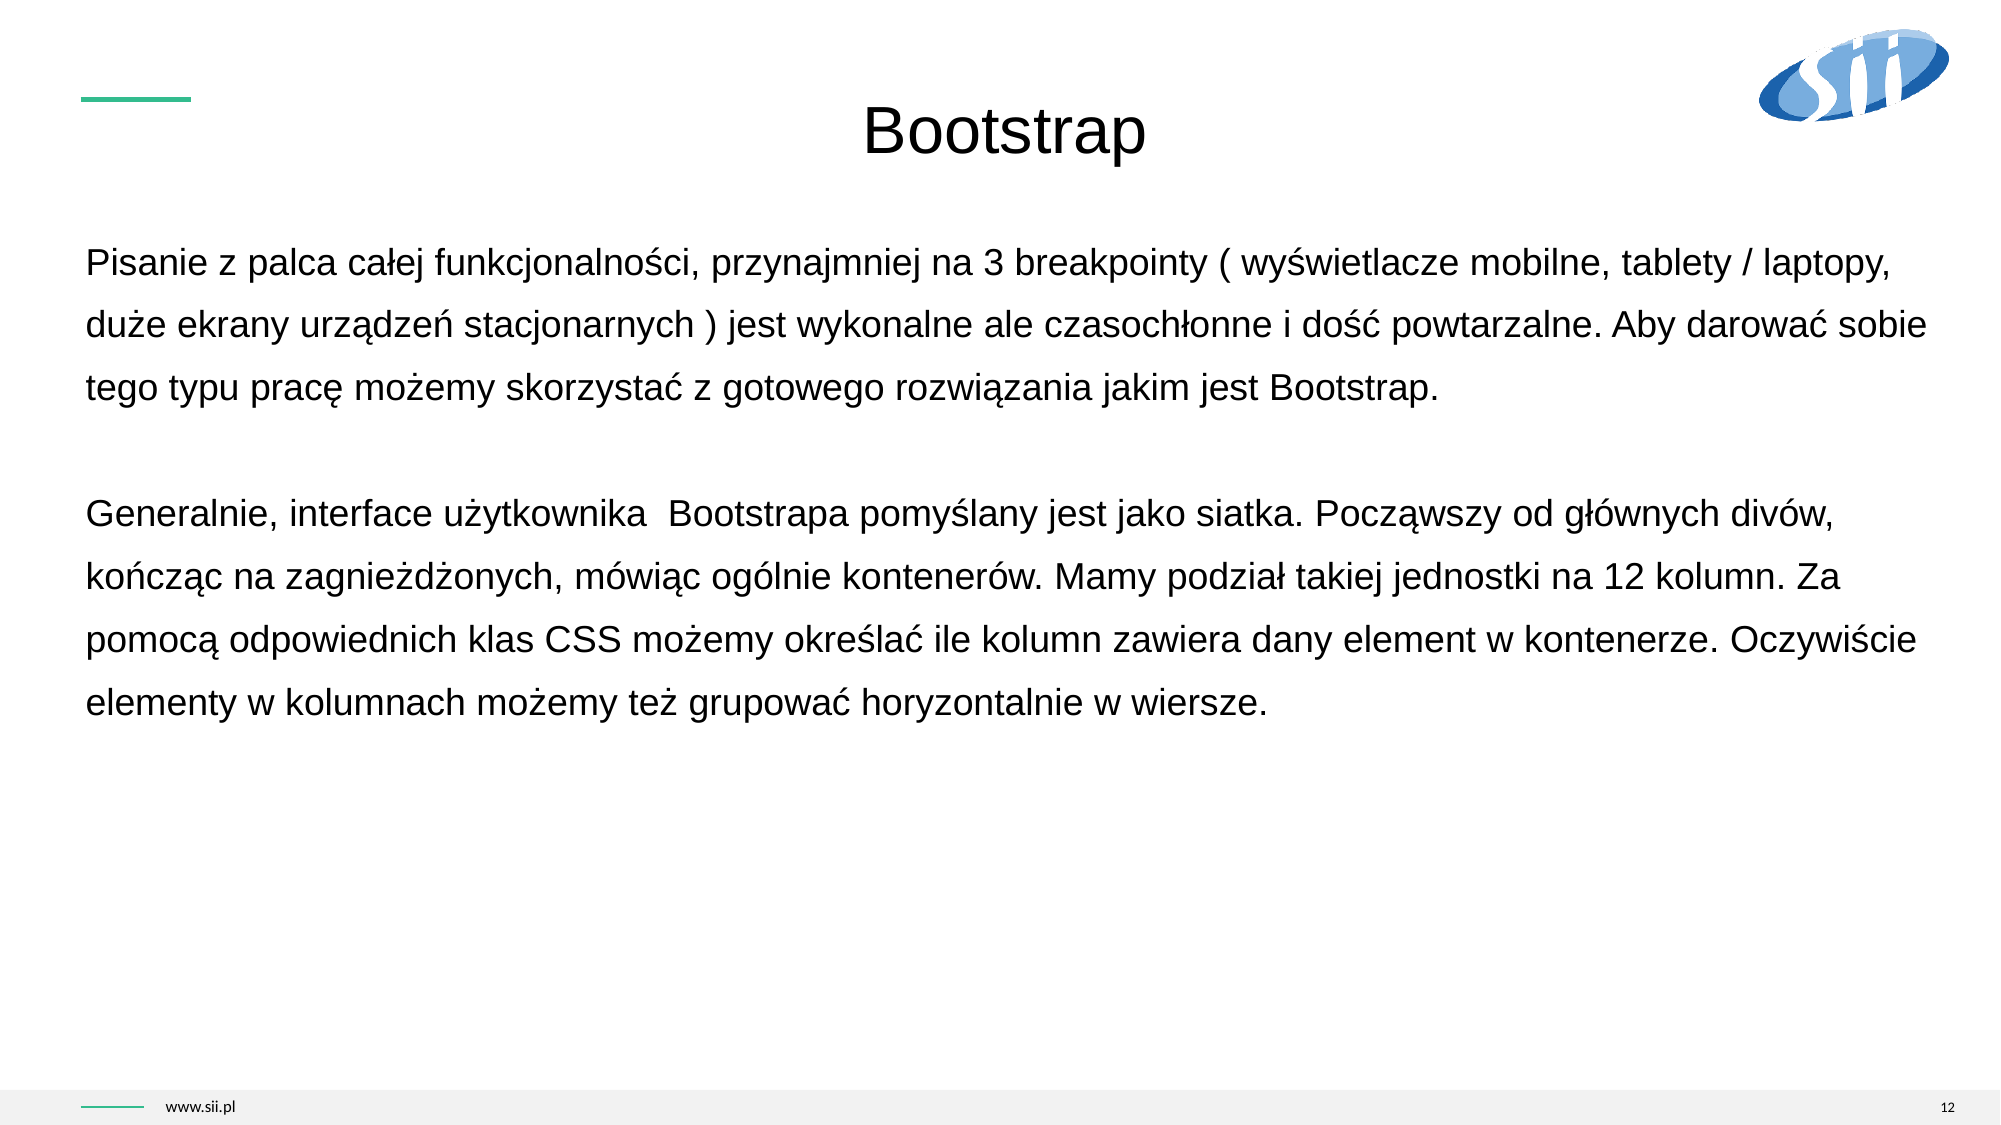

#
Bootstrap
Pisanie z palca całej funkcjonalności, przynajmniej na 3 breakpointy ( wyświetlacze mobilne, tablety / laptopy, duże ekrany urządzeń stacjonarnych ) jest wykonalne ale czasochłonne i dość powtarzalne. Aby darować sobie tego typu pracę możemy skorzystać z gotowego rozwiązania jakim jest Bootstrap.
Generalnie, interface użytkownika Bootstrapa pomyślany jest jako siatka. Począwszy od głównych divów, kończąc na zagnieżdżonych, mówiąc ogólnie kontenerów. Mamy podział takiej jednostki na 12 kolumn. Za pomocą odpowiednich klas CSS możemy określać ile kolumn zawiera dany element w kontenerze. Oczywiście elementy w kolumnach możemy też grupować horyzontalnie w wiersze.